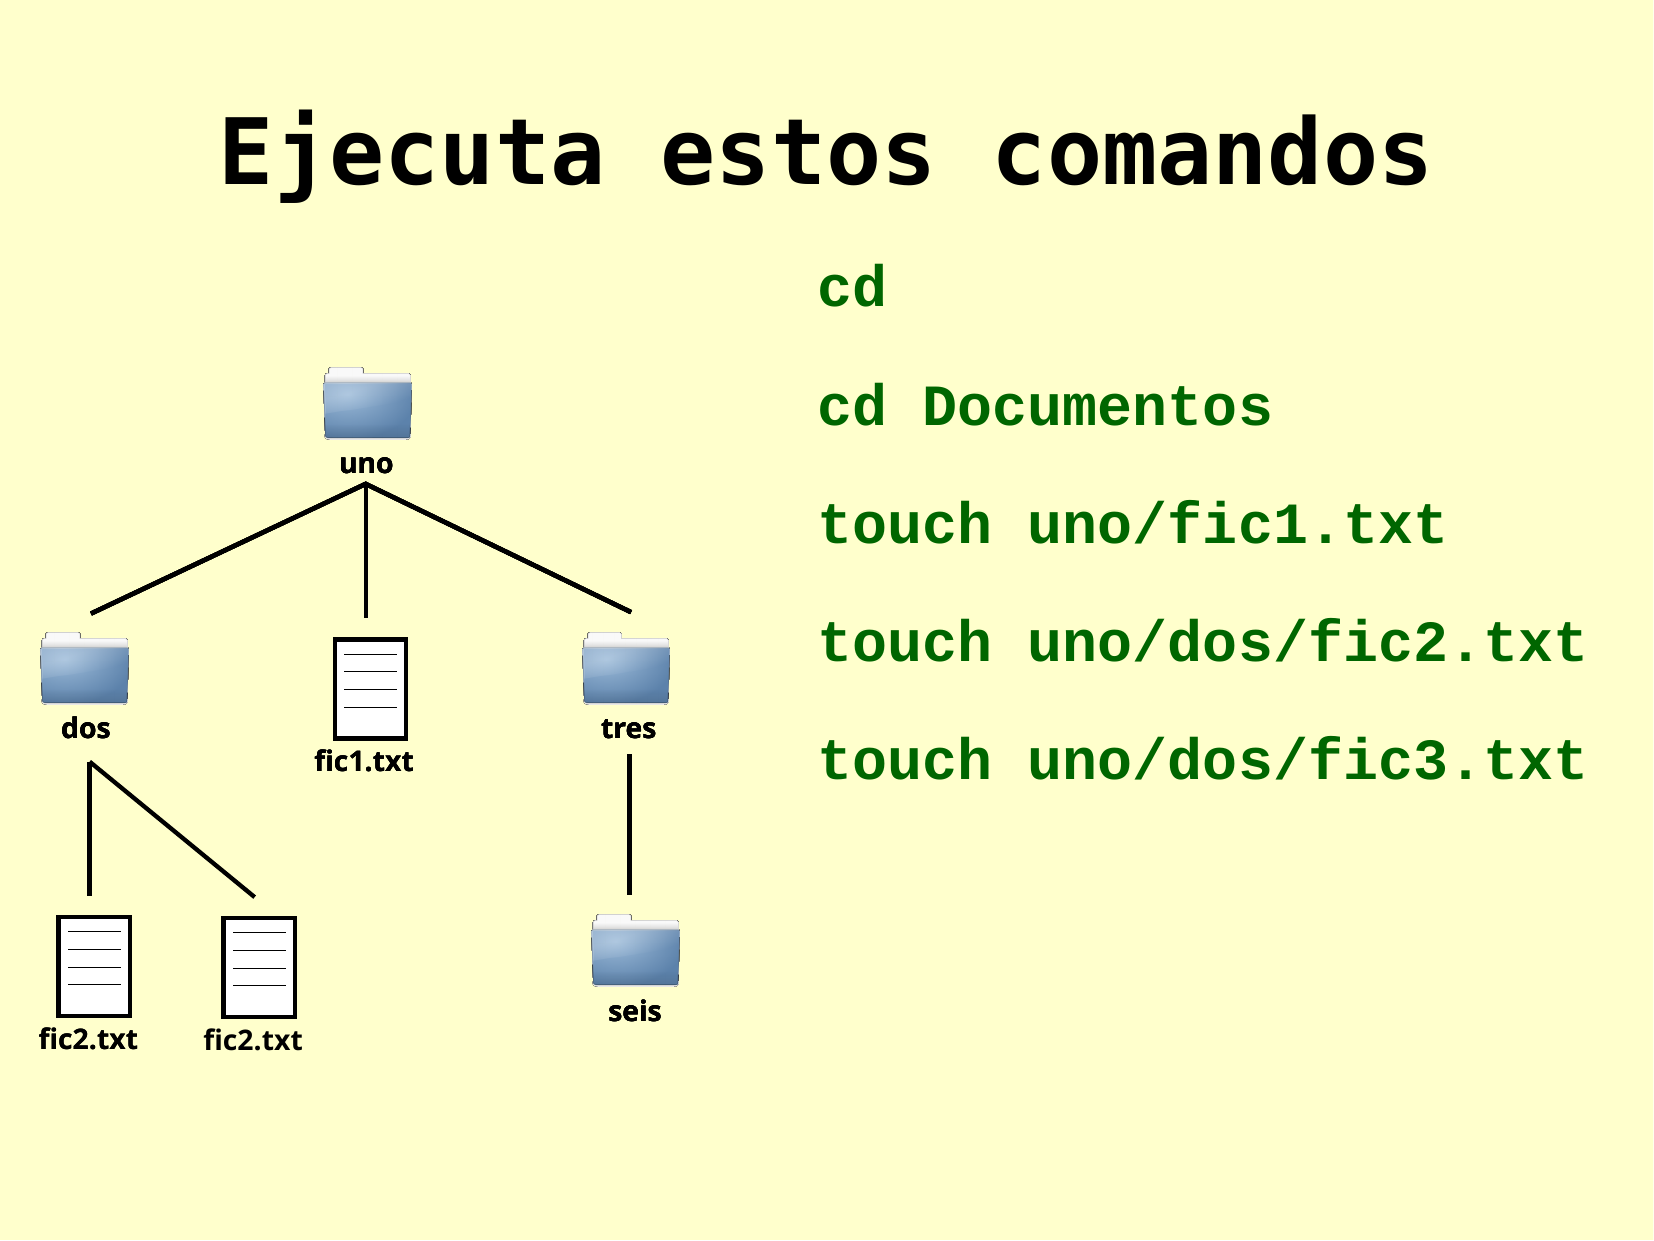

# Ejecuta estos comandos
cd
cd Documentos
touch uno/fic1.txt
touch uno/dos/fic2.txt
touch uno/dos/fic3.txt